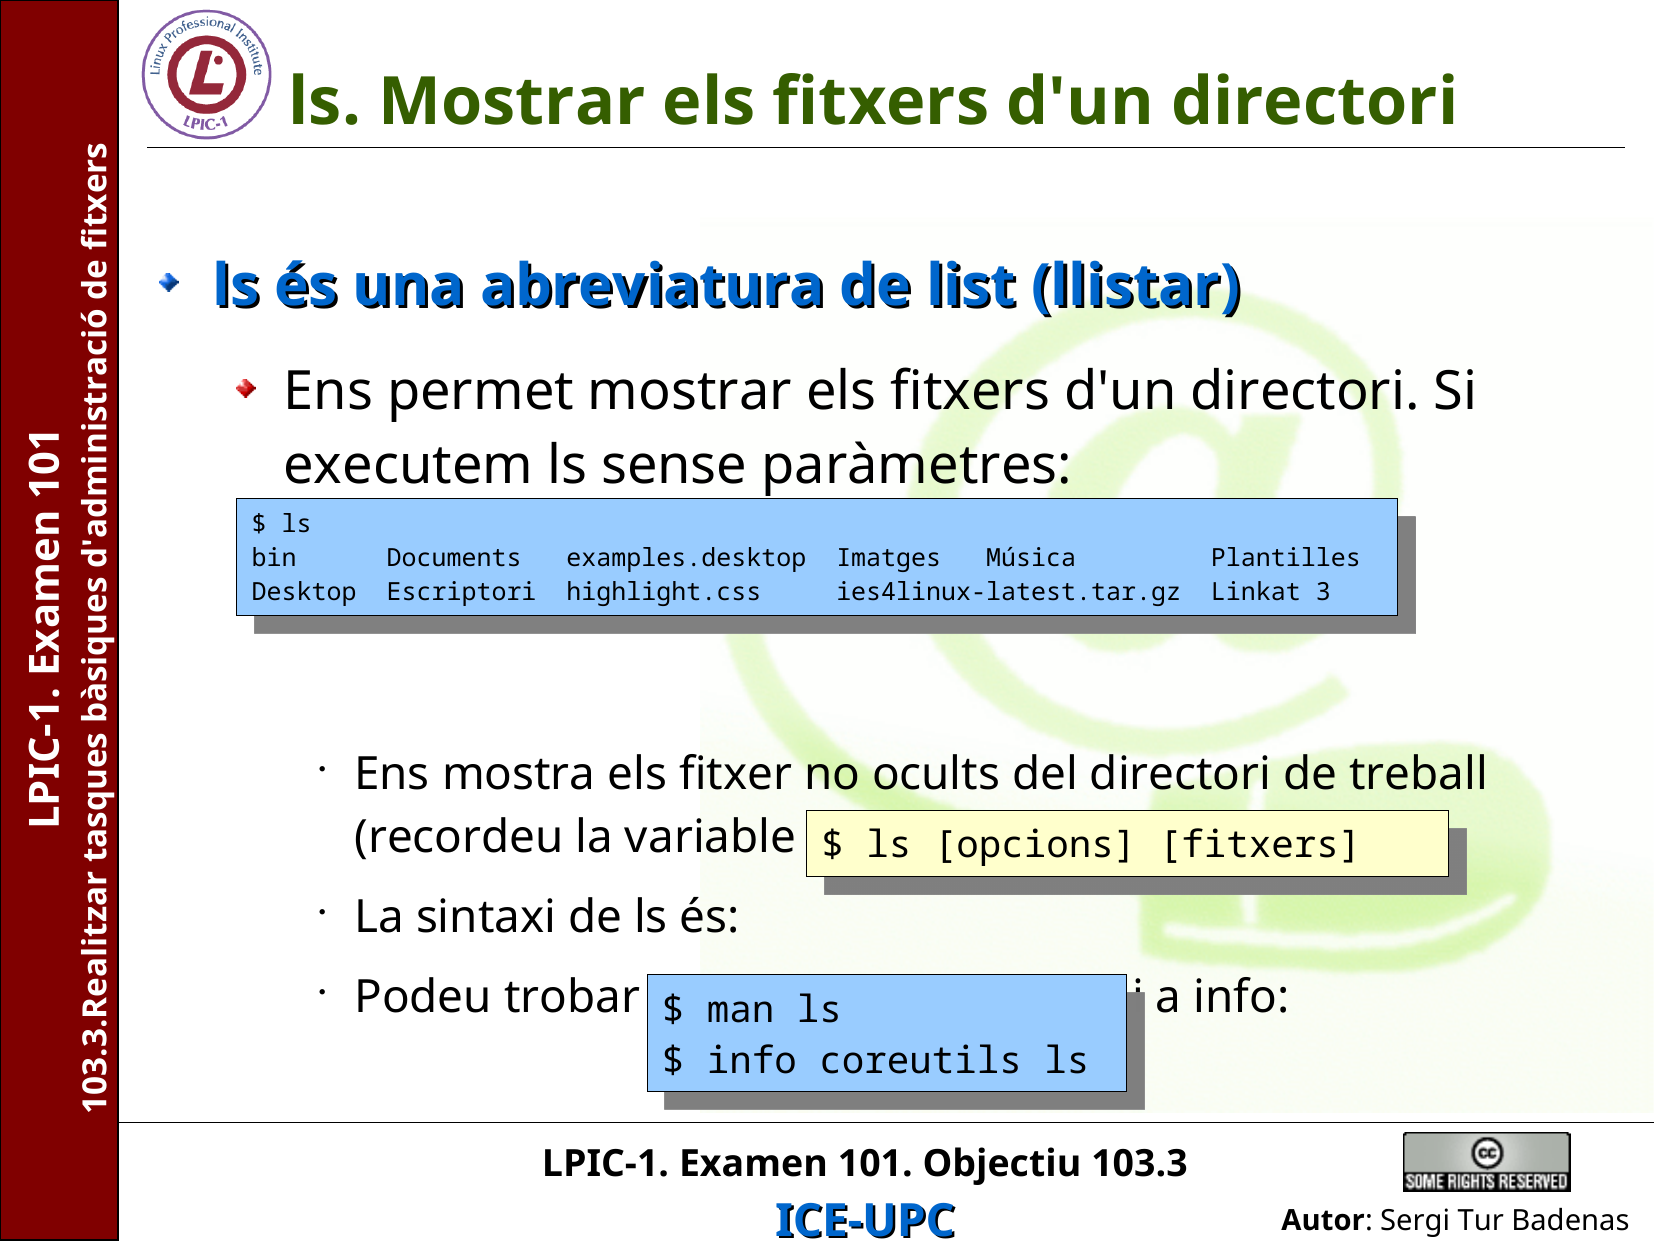

# ls. Mostrar els fitxers d'un directori
ls és una abreviatura de list (llistar)
Ens permet mostrar els fitxers d'un directori. Si executem ls sense paràmetres:
Ens mostra els fitxer no ocults del directori de treball (recordeu la variable d'entorn PWD)
La sintaxi de ls és:
Podeu trobar més detalls al manual i a info:
$ ls
bin Documents examples.desktop Imatges Música Plantilles
Desktop Escriptori highlight.css ies4linux-latest.tar.gz Linkat 3
$ ls [opcions] [fitxers]
$ man ls
$ info coreutils ls